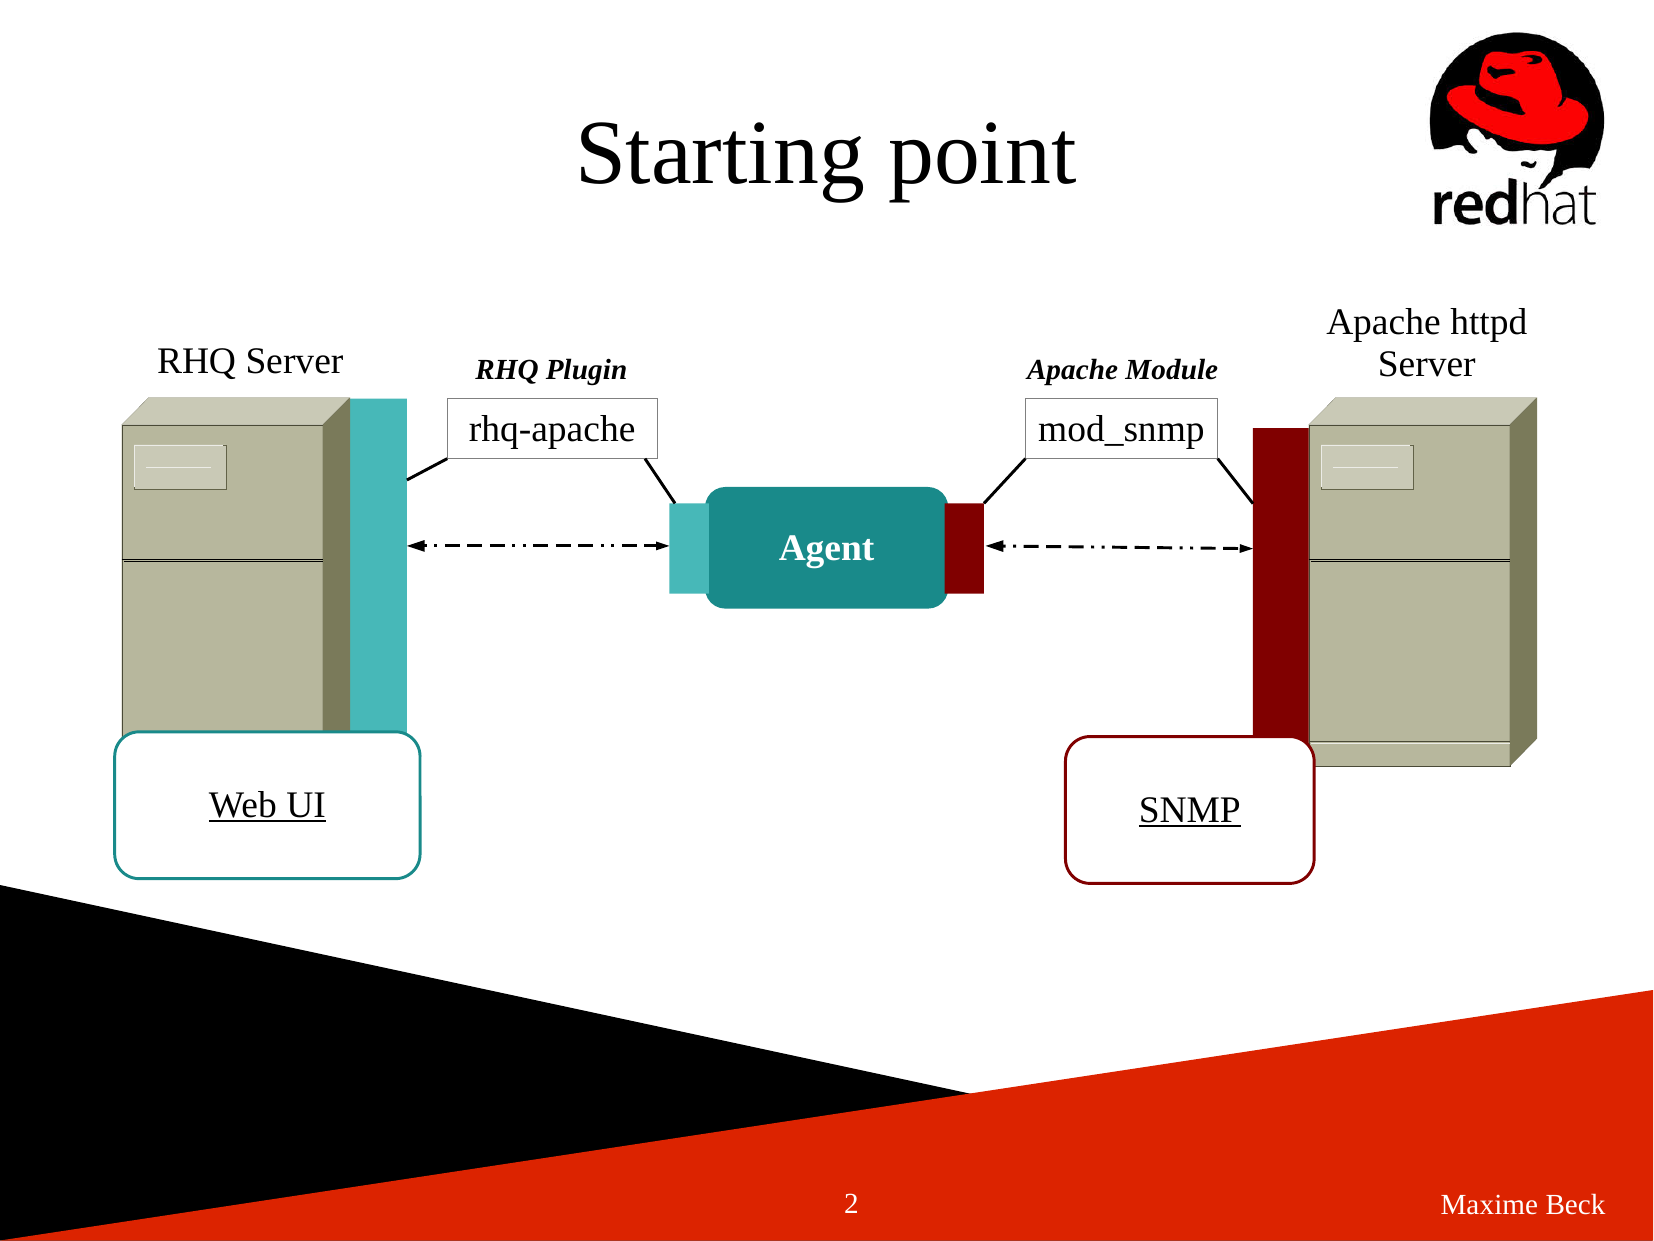

# Starting point
Apache httpd Server
RHQ Server
Apache Module
RHQ Plugin
rhq-apache
mod_snmp
Agent
Web UI
SNMP
30.10.2013
2
Maxime Beck